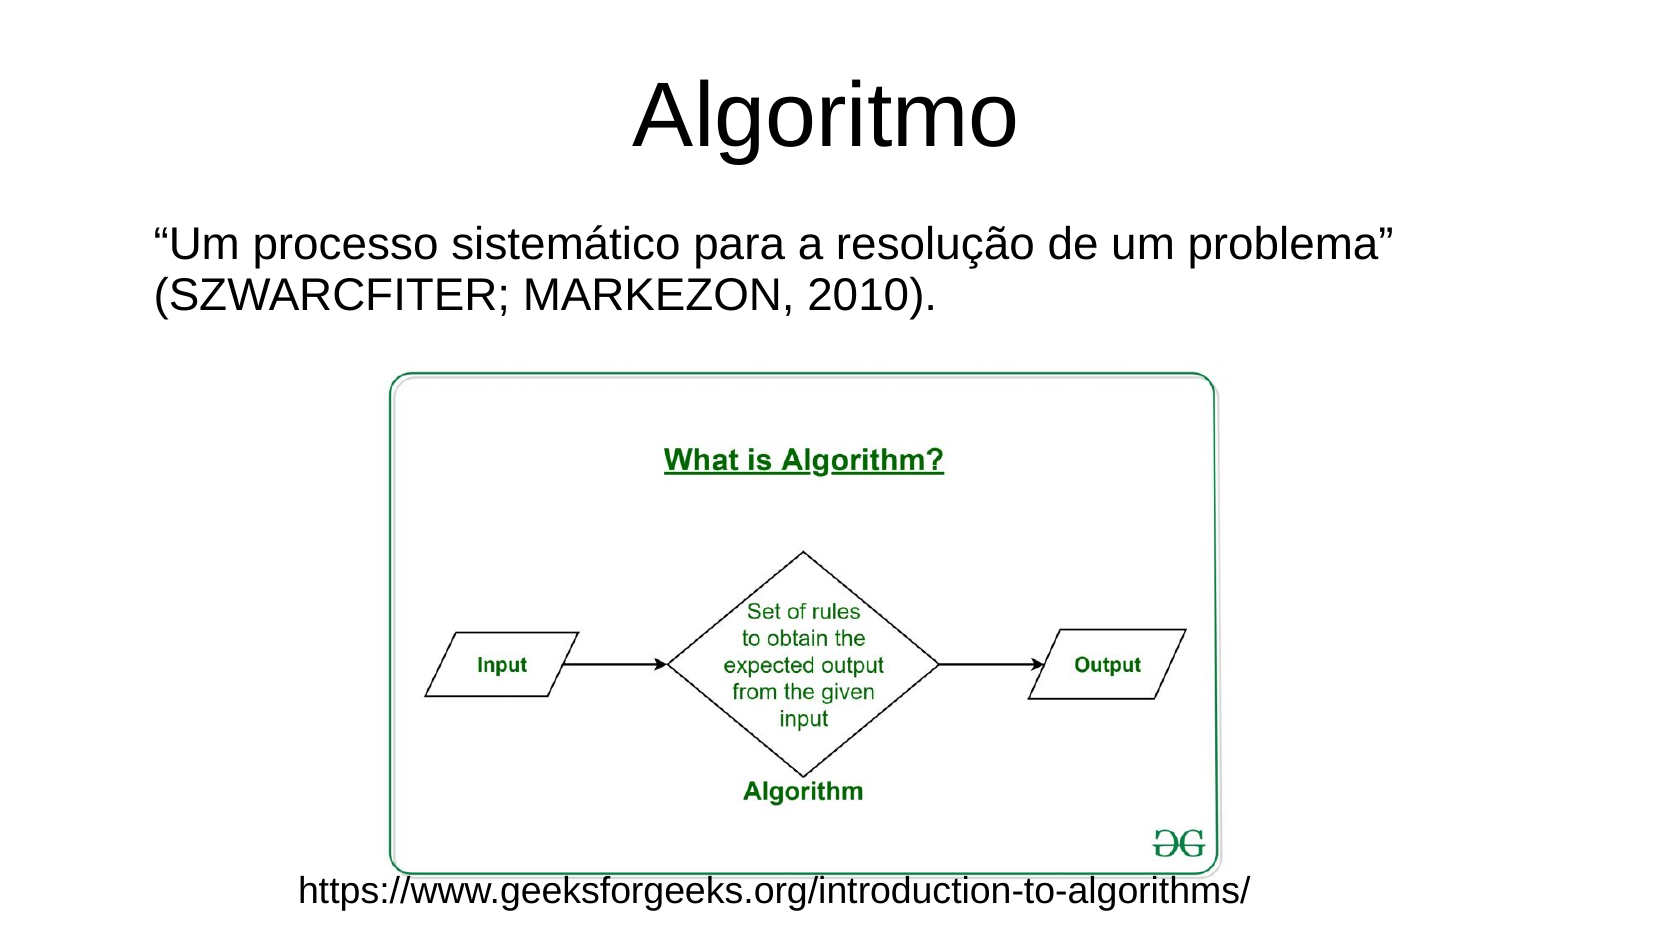

# Algoritmo
“Um processo sistemático para a resolução de um problema” (SZWARCFITER; MARKEZON, 2010).
https://www.geeksforgeeks.org/introduction-to-algorithms/